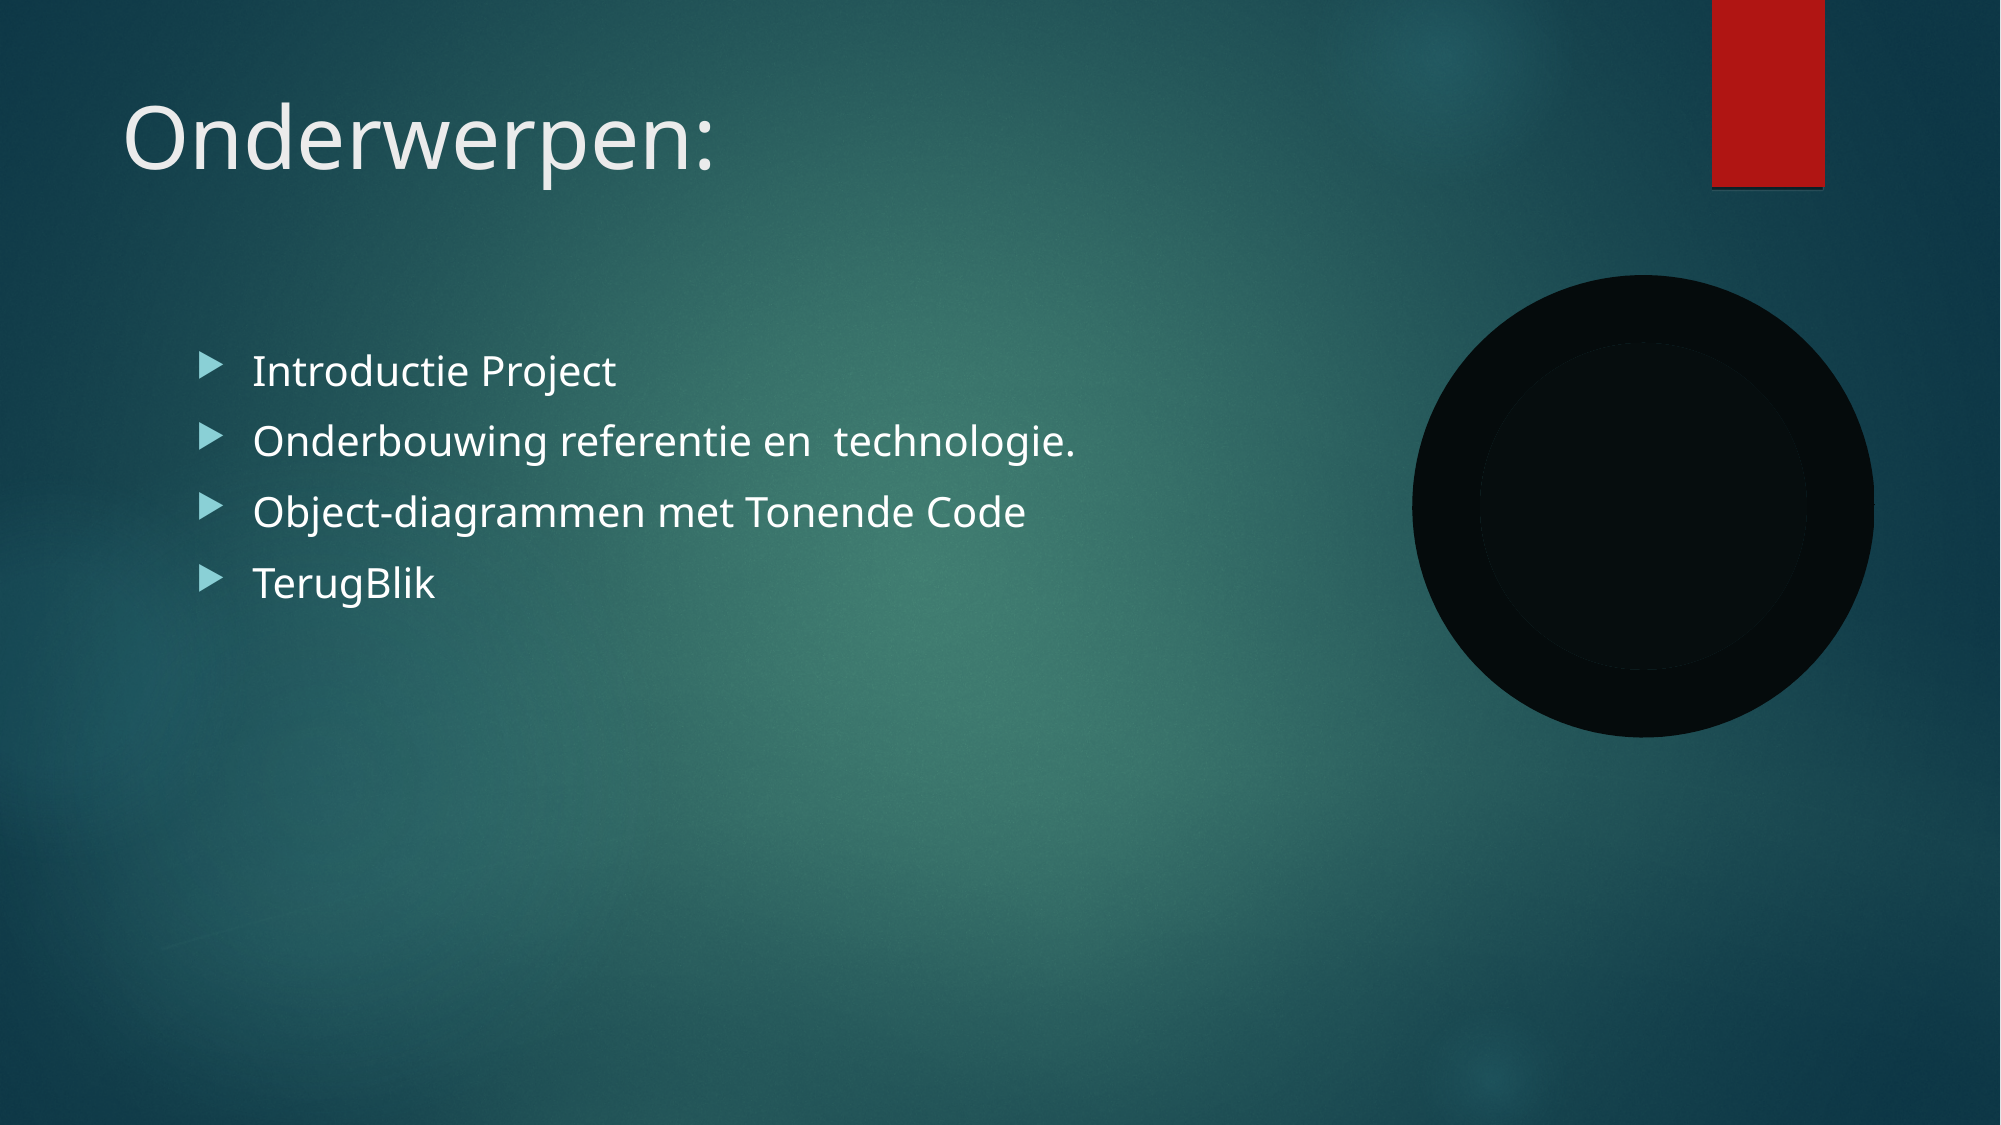

# Onderwerpen:
Introductie Project
Onderbouwing referentie en technologie.
Object-diagrammen met Tonende Code
TerugBlik